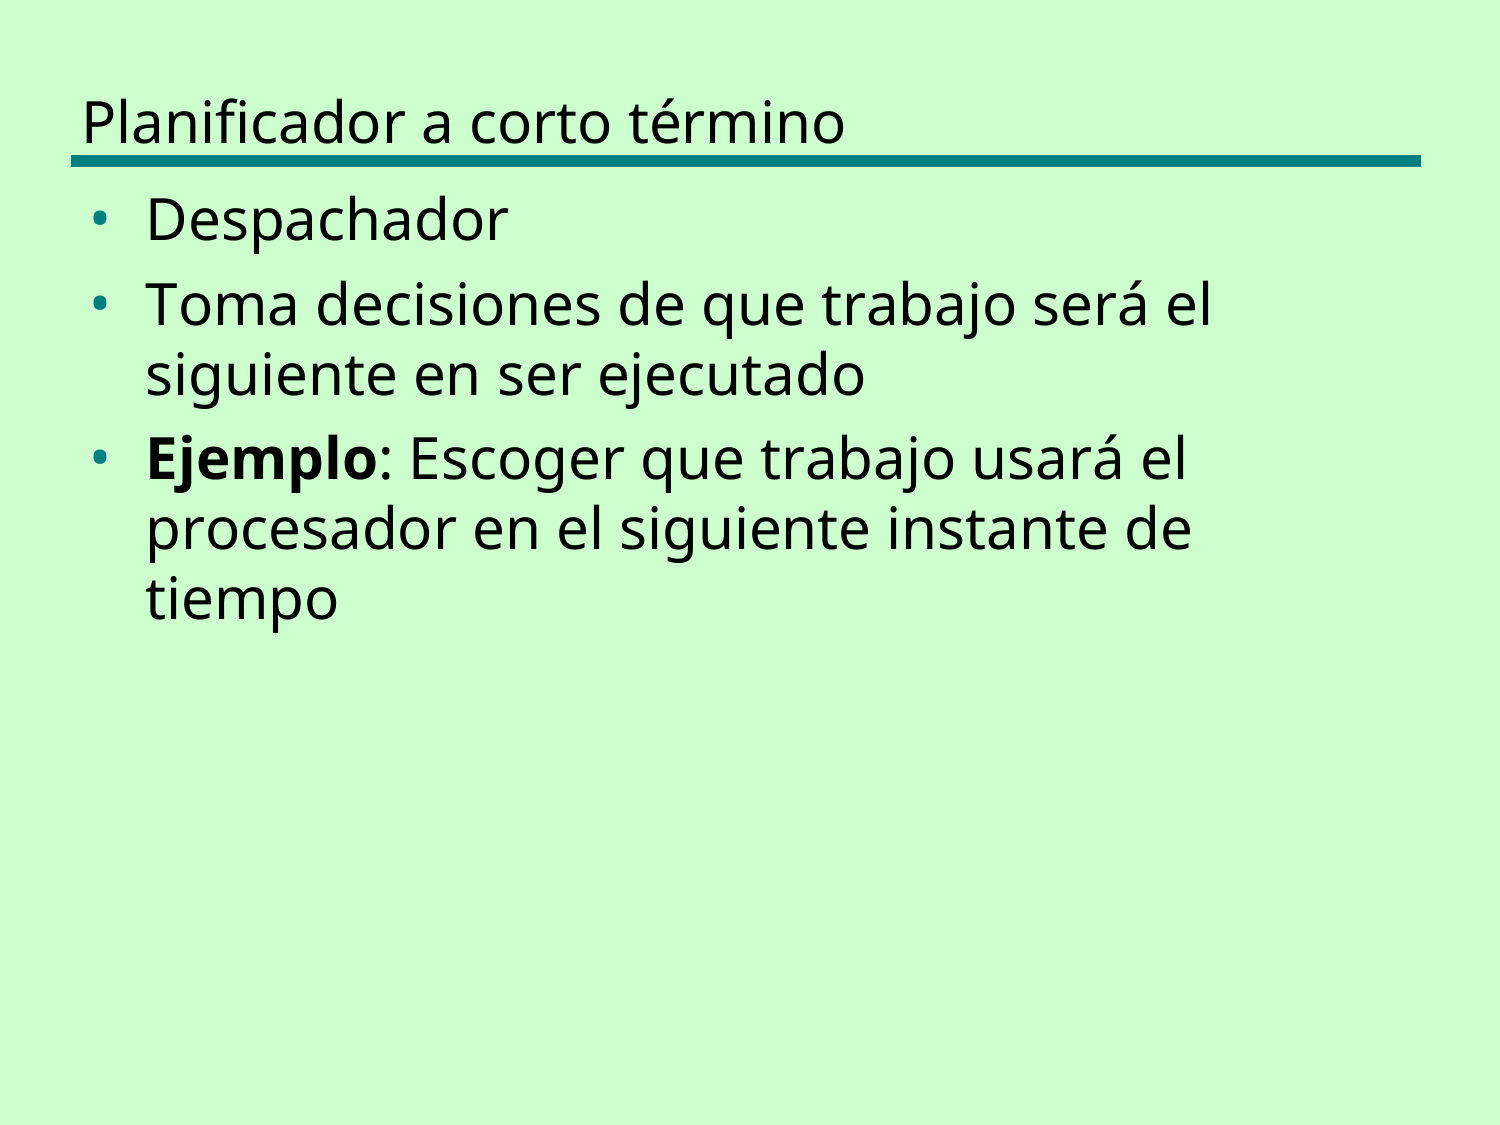

# Planificador a corto término
Despachador
Toma decisiones de que trabajo será el siguiente en ser ejecutado
Ejemplo: Escoger que trabajo usará el procesador en el siguiente instante de tiempo